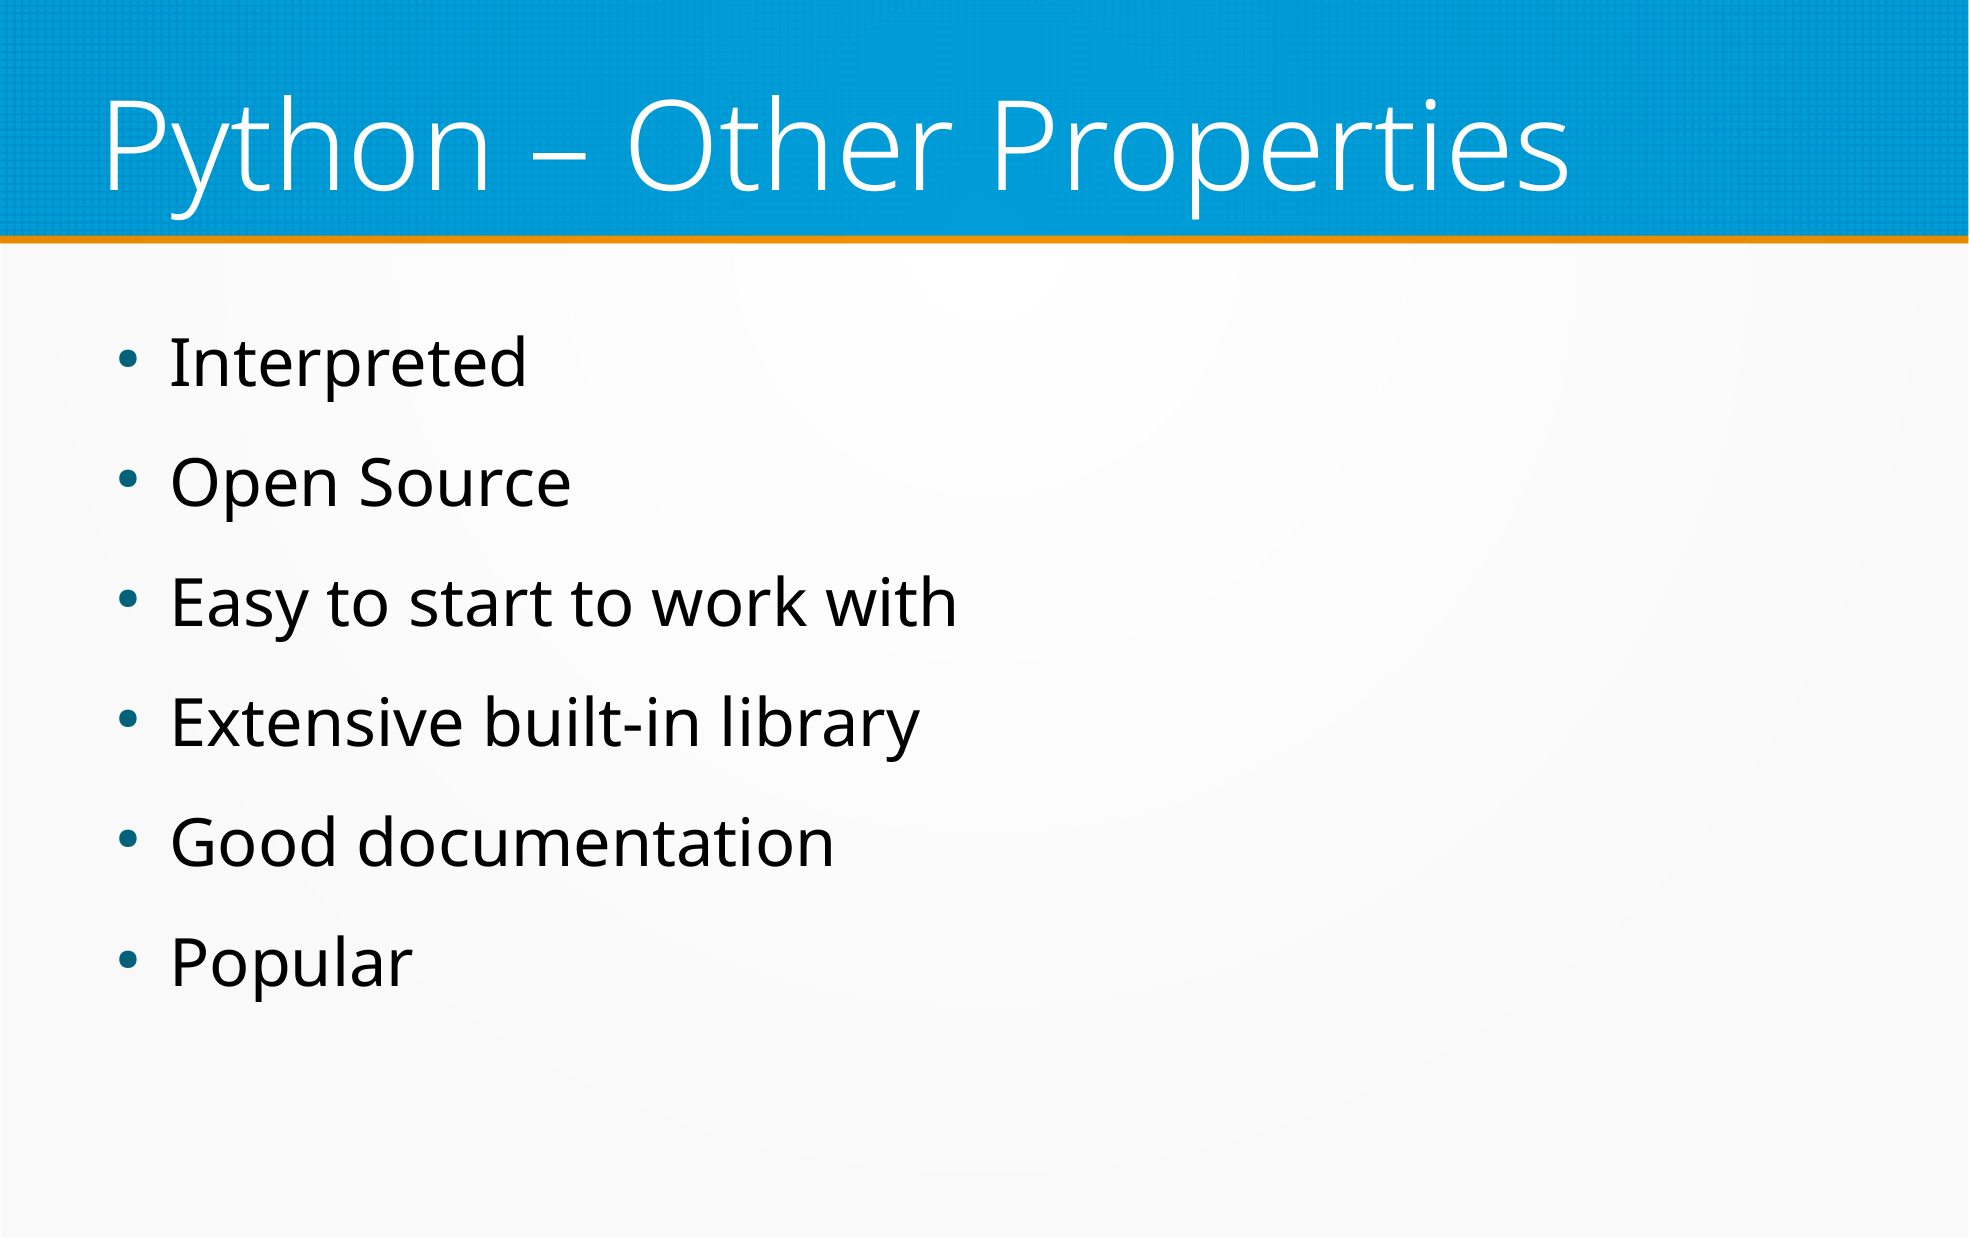

# Python – Other Properties
Interpreted
Open Source
Easy to start to work with
Extensive built-in library
Good documentation
Popular